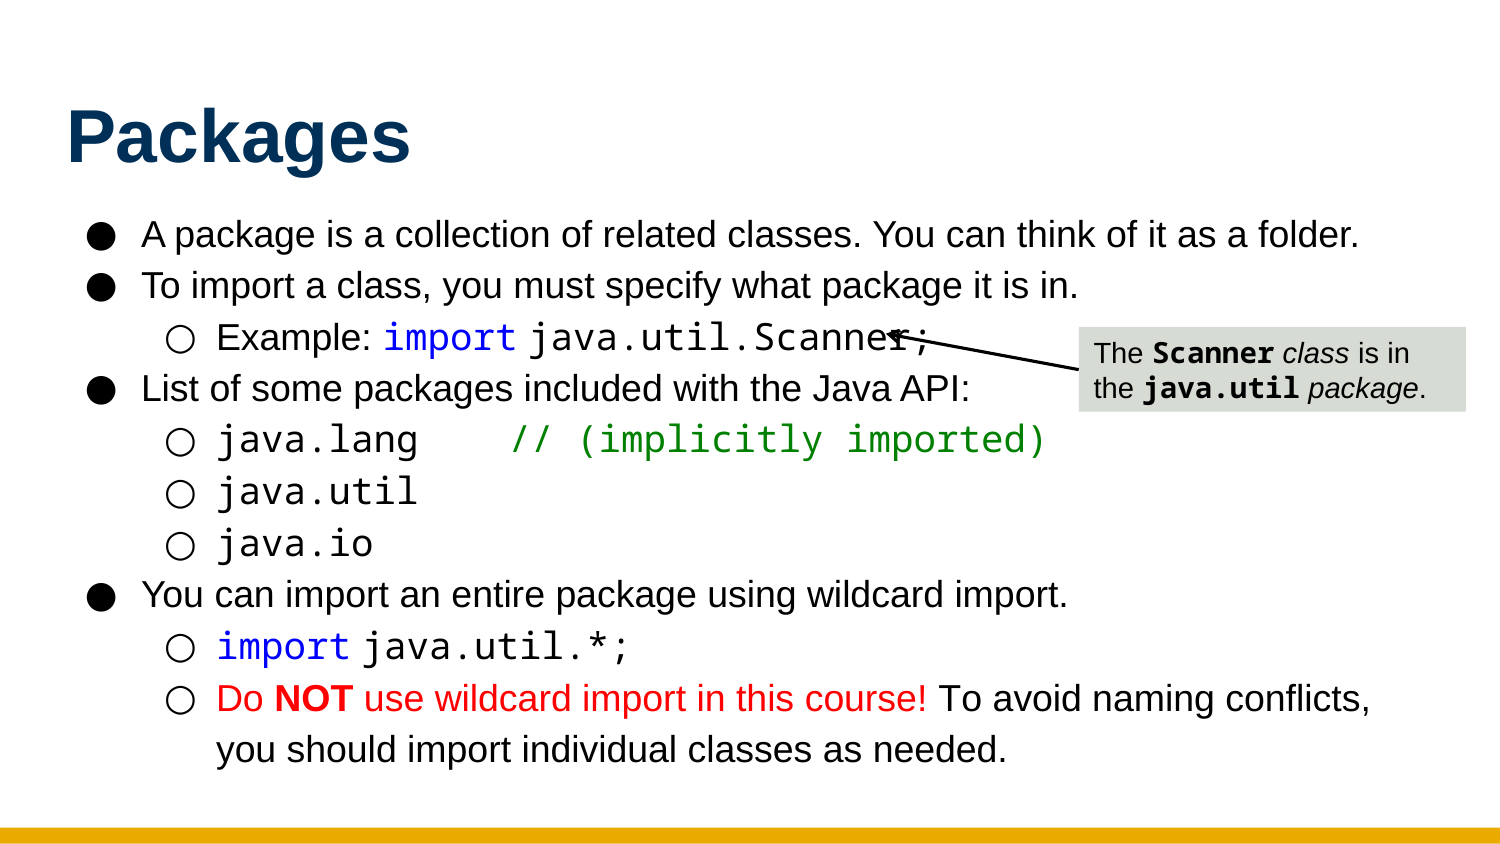

# Packages
A package is a collection of related classes. You can think of it as a folder.
To import a class, you must specify what package it is in.
Example: import java.util.Scanner;
List of some packages included with the Java API:
java.lang // (implicitly imported)
java.util
java.io
You can import an entire package using wildcard import.
import java.util.*;
Do NOT use wildcard import in this course! To avoid naming conflicts, you should import individual classes as needed.
The Scanner class is in the java.util package.